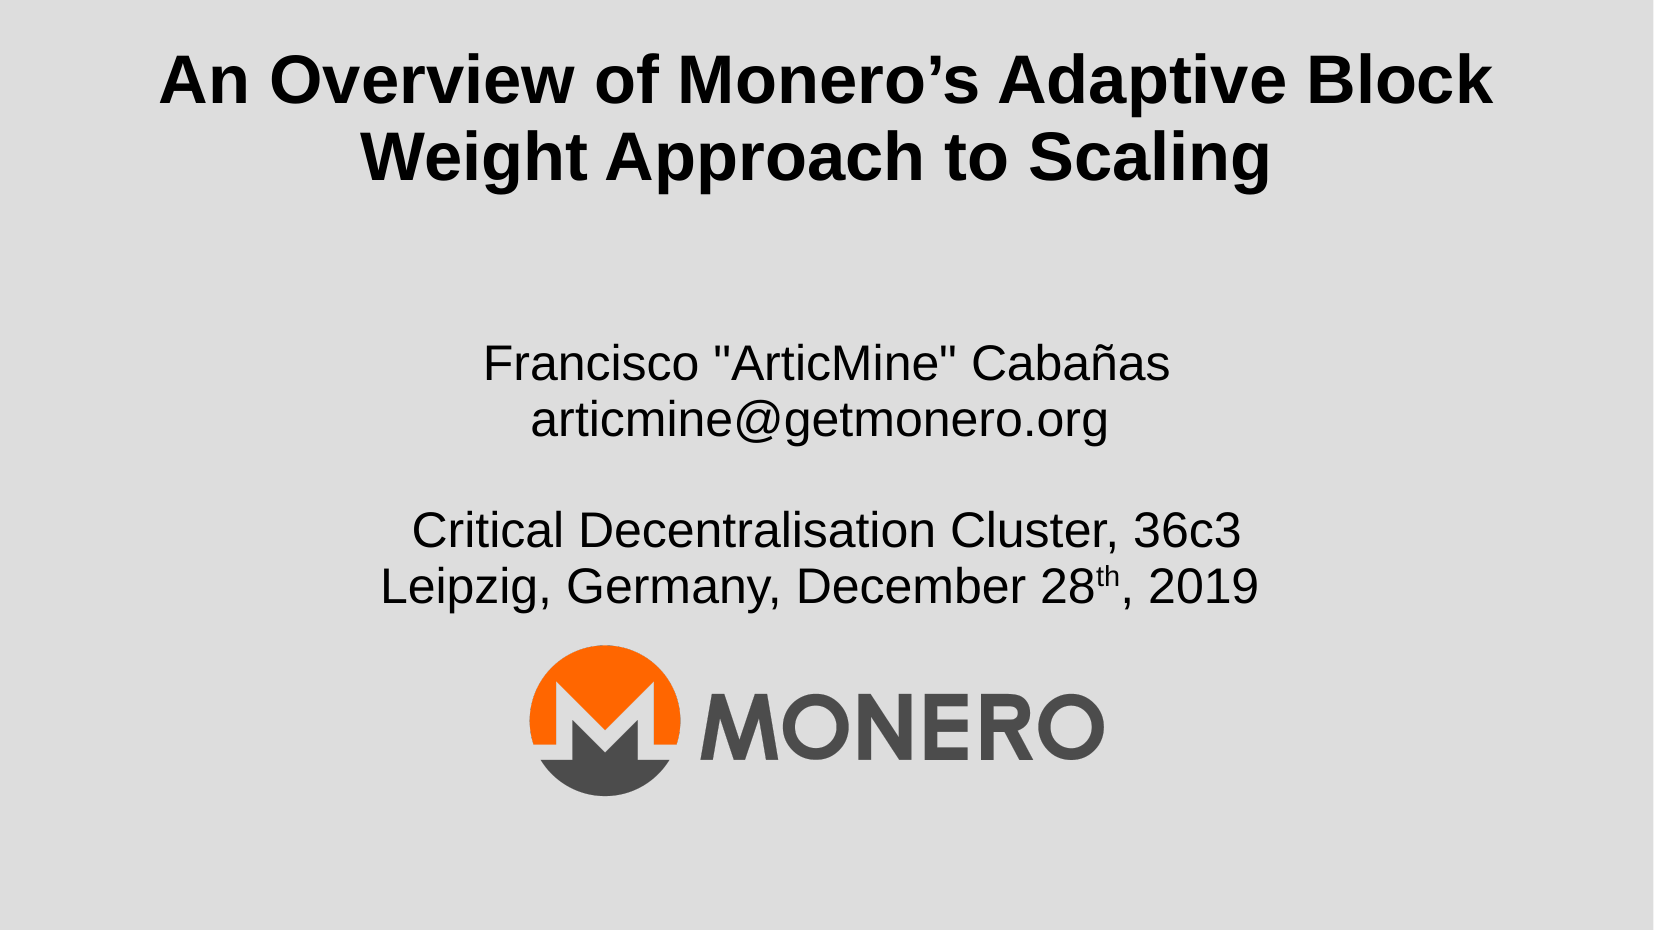

# An Overview of Monero’s Adaptive Block Weight Approach to Scaling
Francisco "ArticMine" Cabañas
articmine@getmonero.org
Critical Decentralisation Cluster, 36c3
Leipzig, Germany, December 28th, 2019